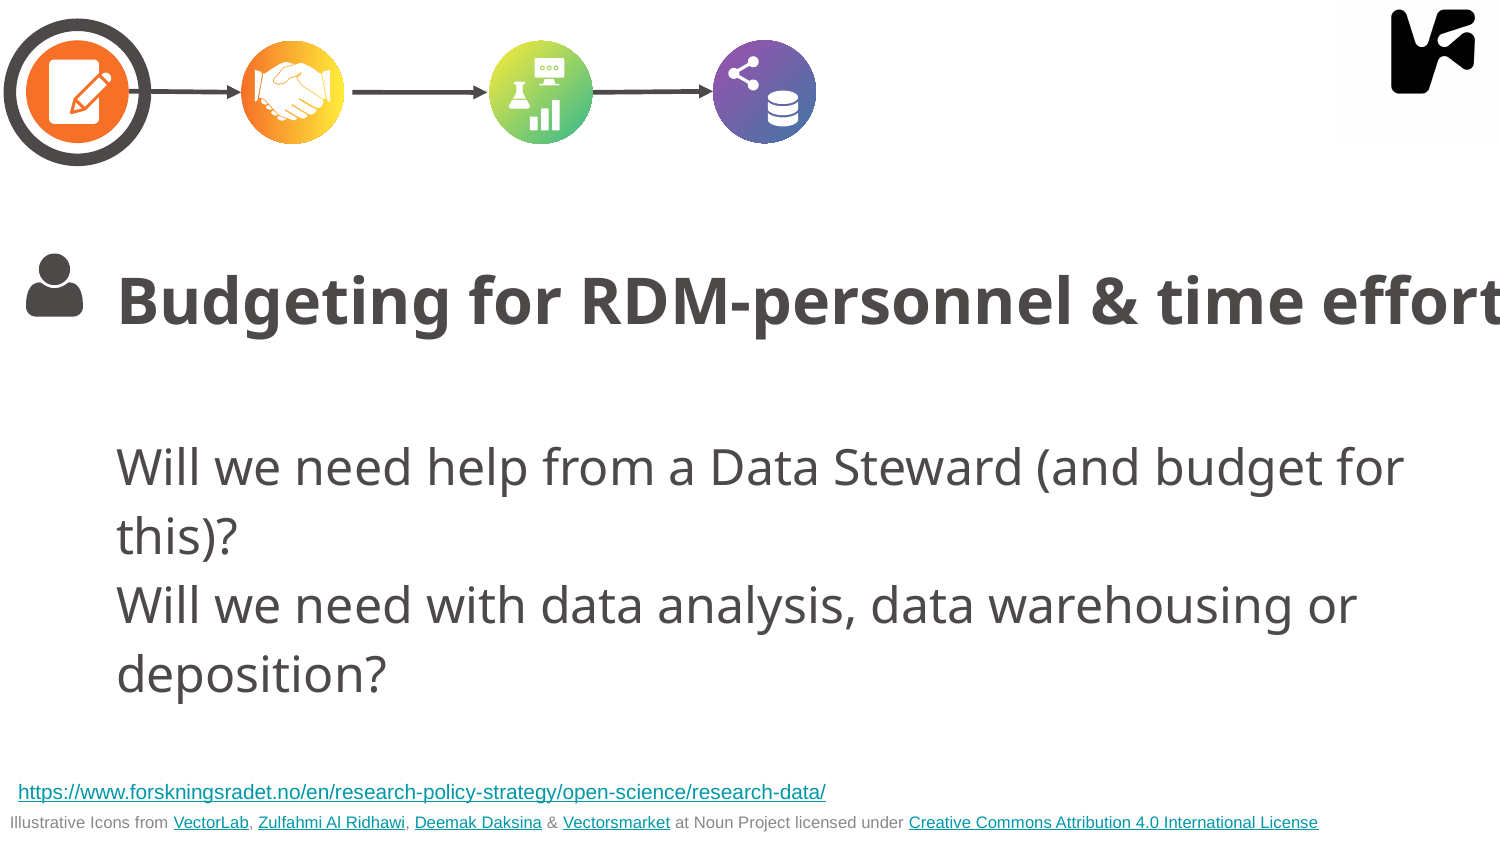

Budgeting for RDM-personnel & time effort
Will we need help from a Data Steward (and budget for this)?
Will we need with data analysis, data warehousing or deposition?
https://www.forskningsradet.no/en/research-policy-strategy/open-science/research-data/
Illustrative Icons from VectorLab, Zulfahmi Al Ridhawi, Deemak Daksina & Vectorsmarket at Noun Project licensed under Creative Commons Attribution 4.0 International License